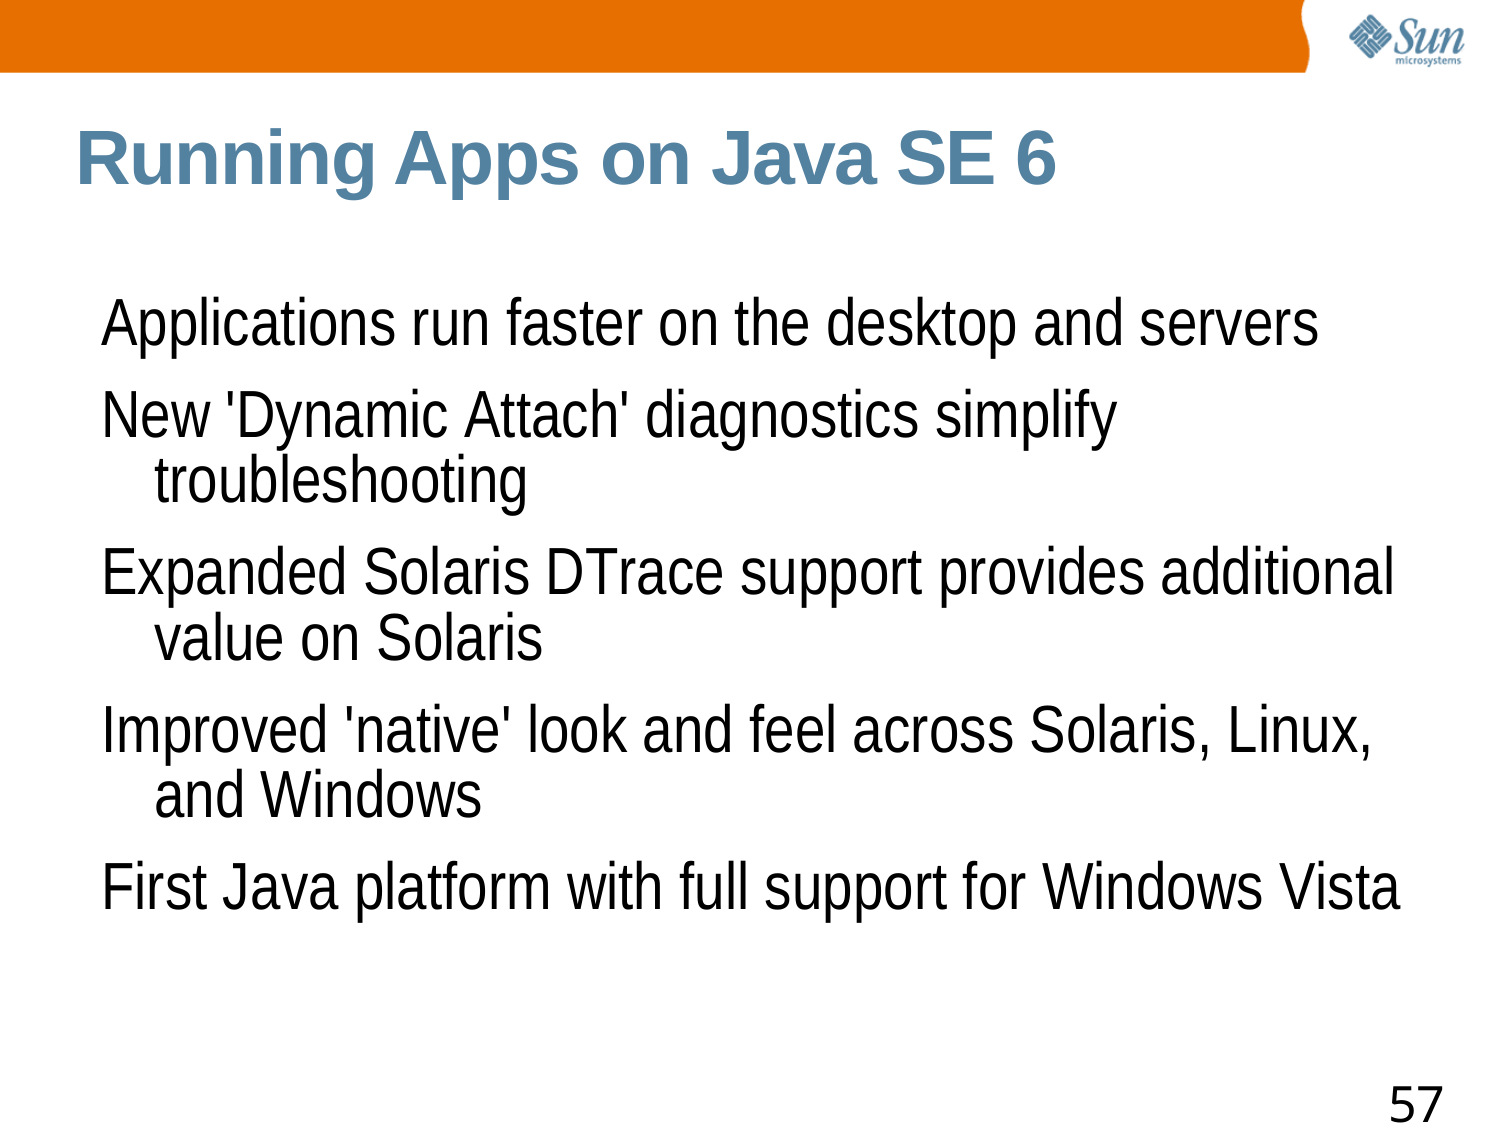

# Running Apps on Java SE 6
Applications run faster on the desktop and servers
New 'Dynamic Attach' diagnostics simplify troubleshooting
Expanded Solaris DTrace support provides additional value on Solaris
Improved 'native' look and feel across Solaris, Linux, and Windows
First Java platform with full support for Windows Vista